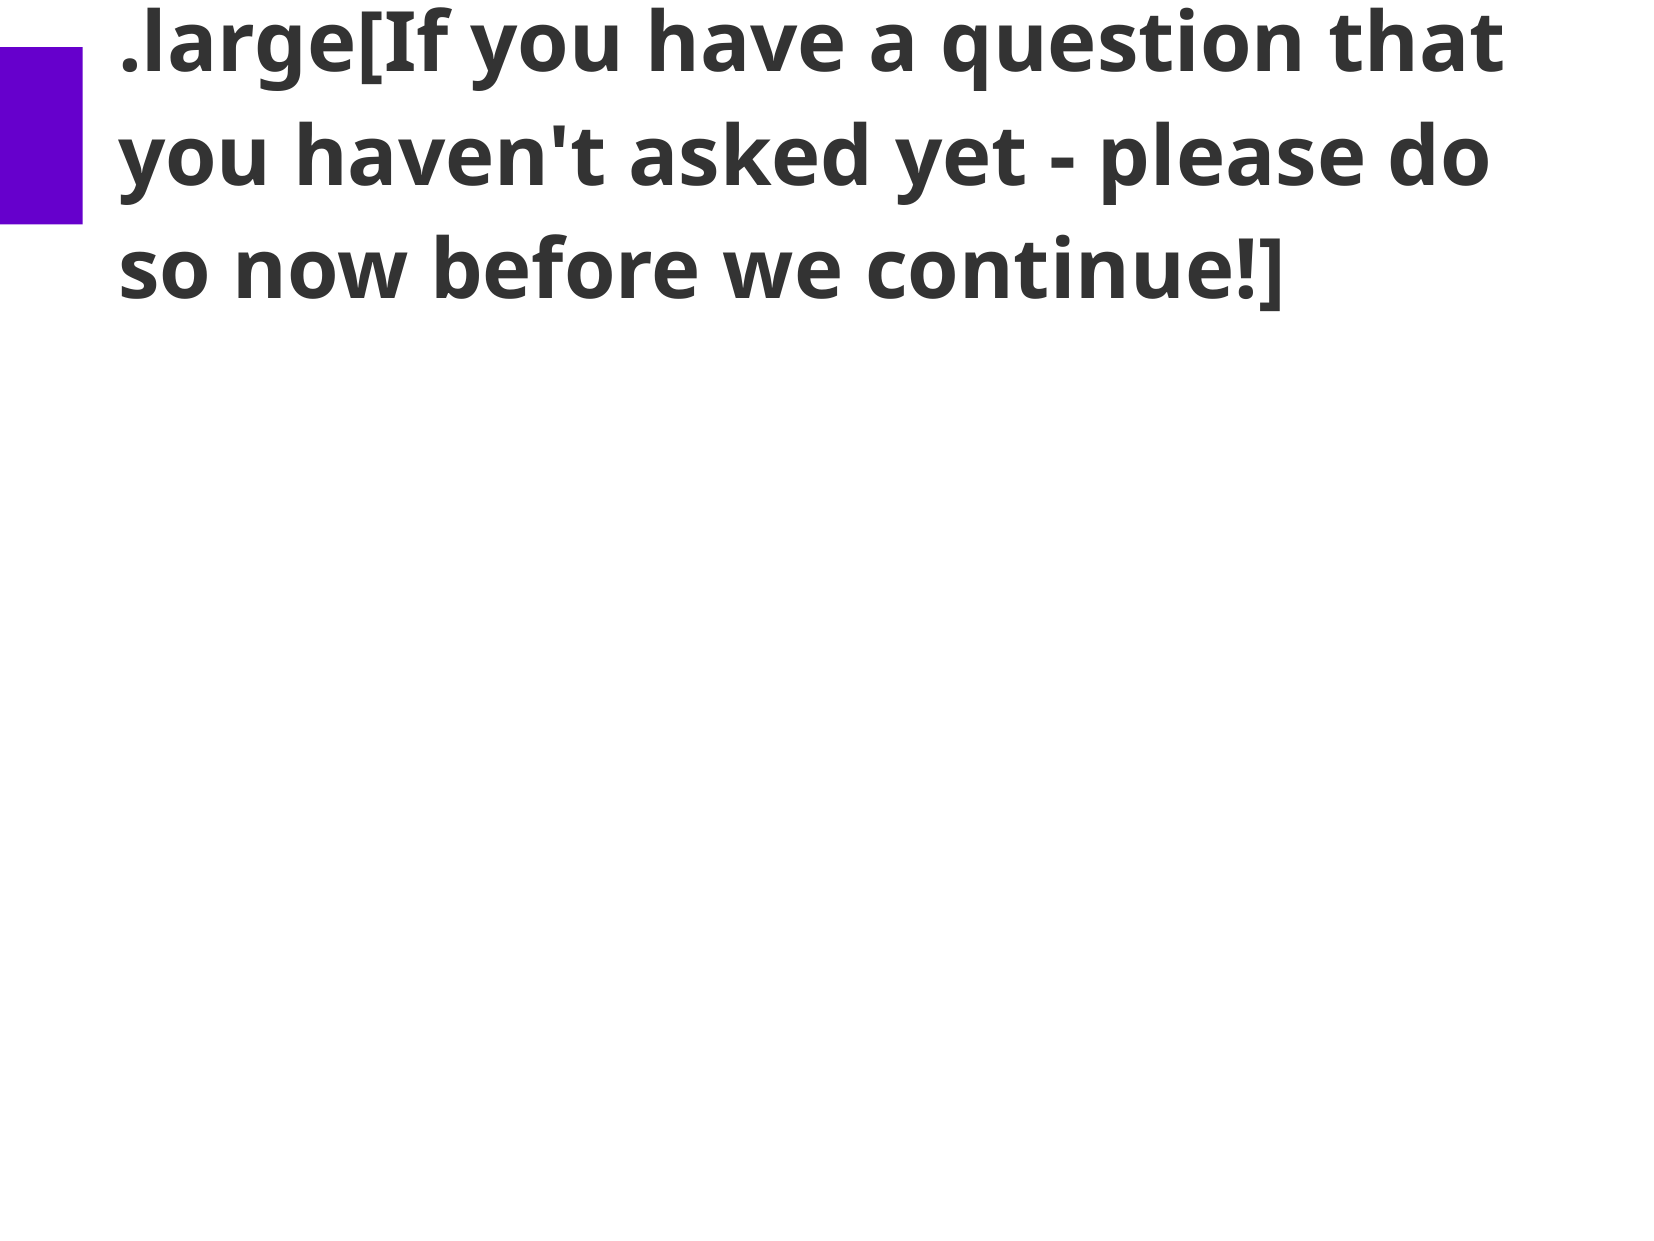

# .large[If you have a question that you haven't asked yet - please do so now before we continue!]